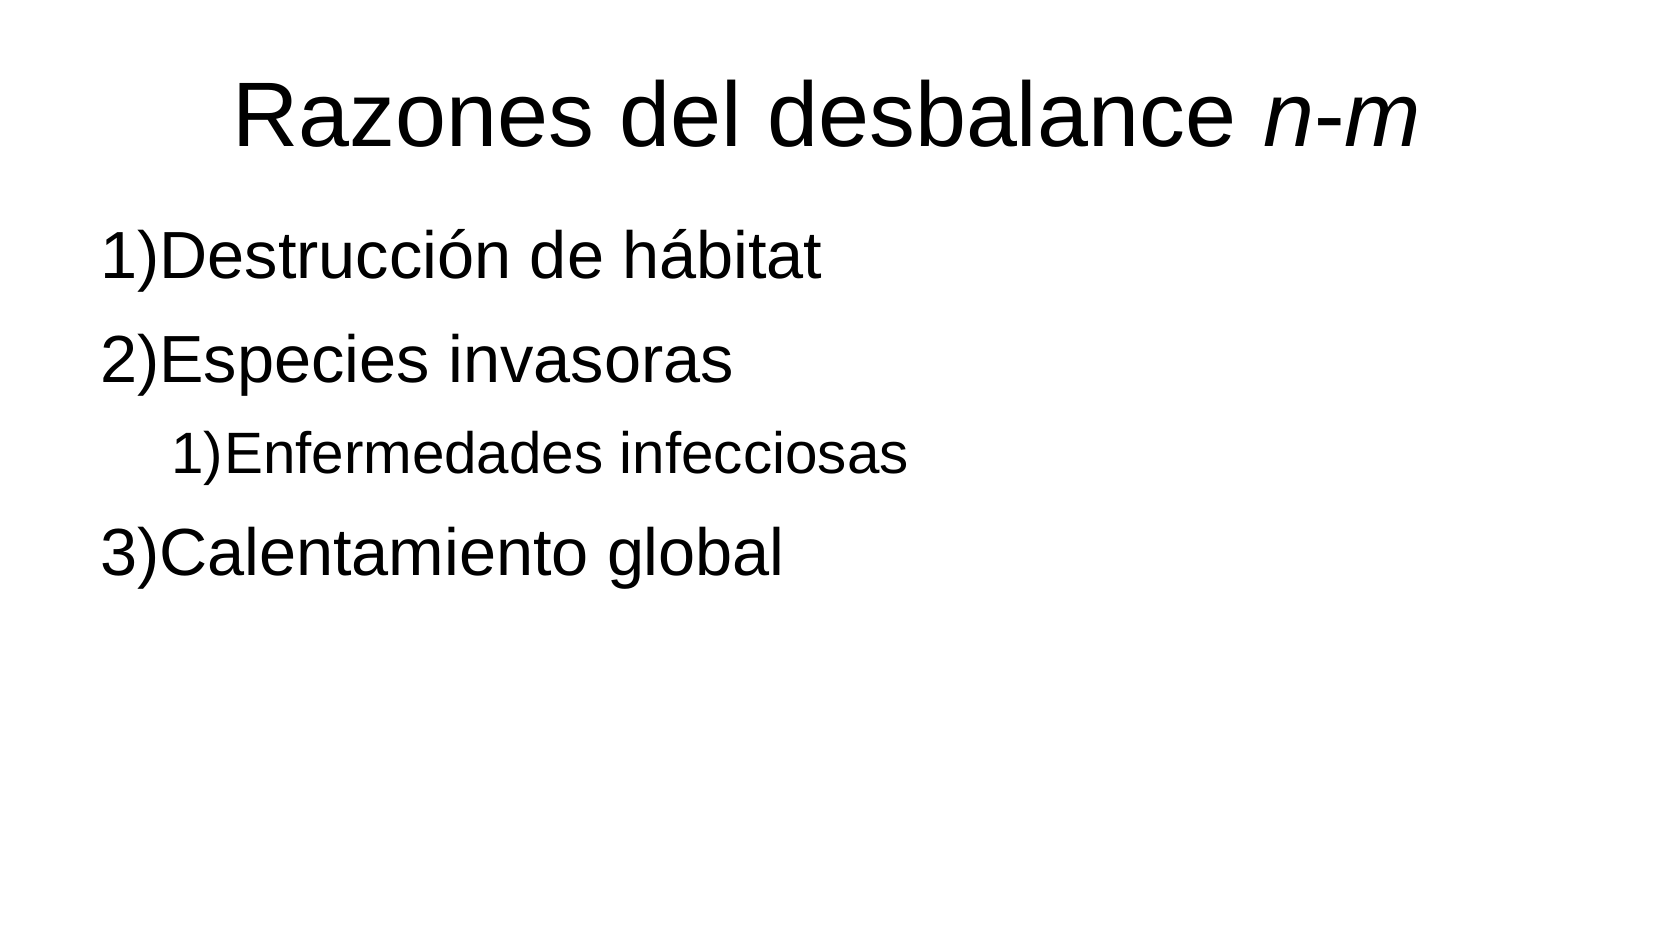

# Razones del desbalance n-m
Destrucción de hábitat
Especies invasoras
Enfermedades infecciosas
Calentamiento global